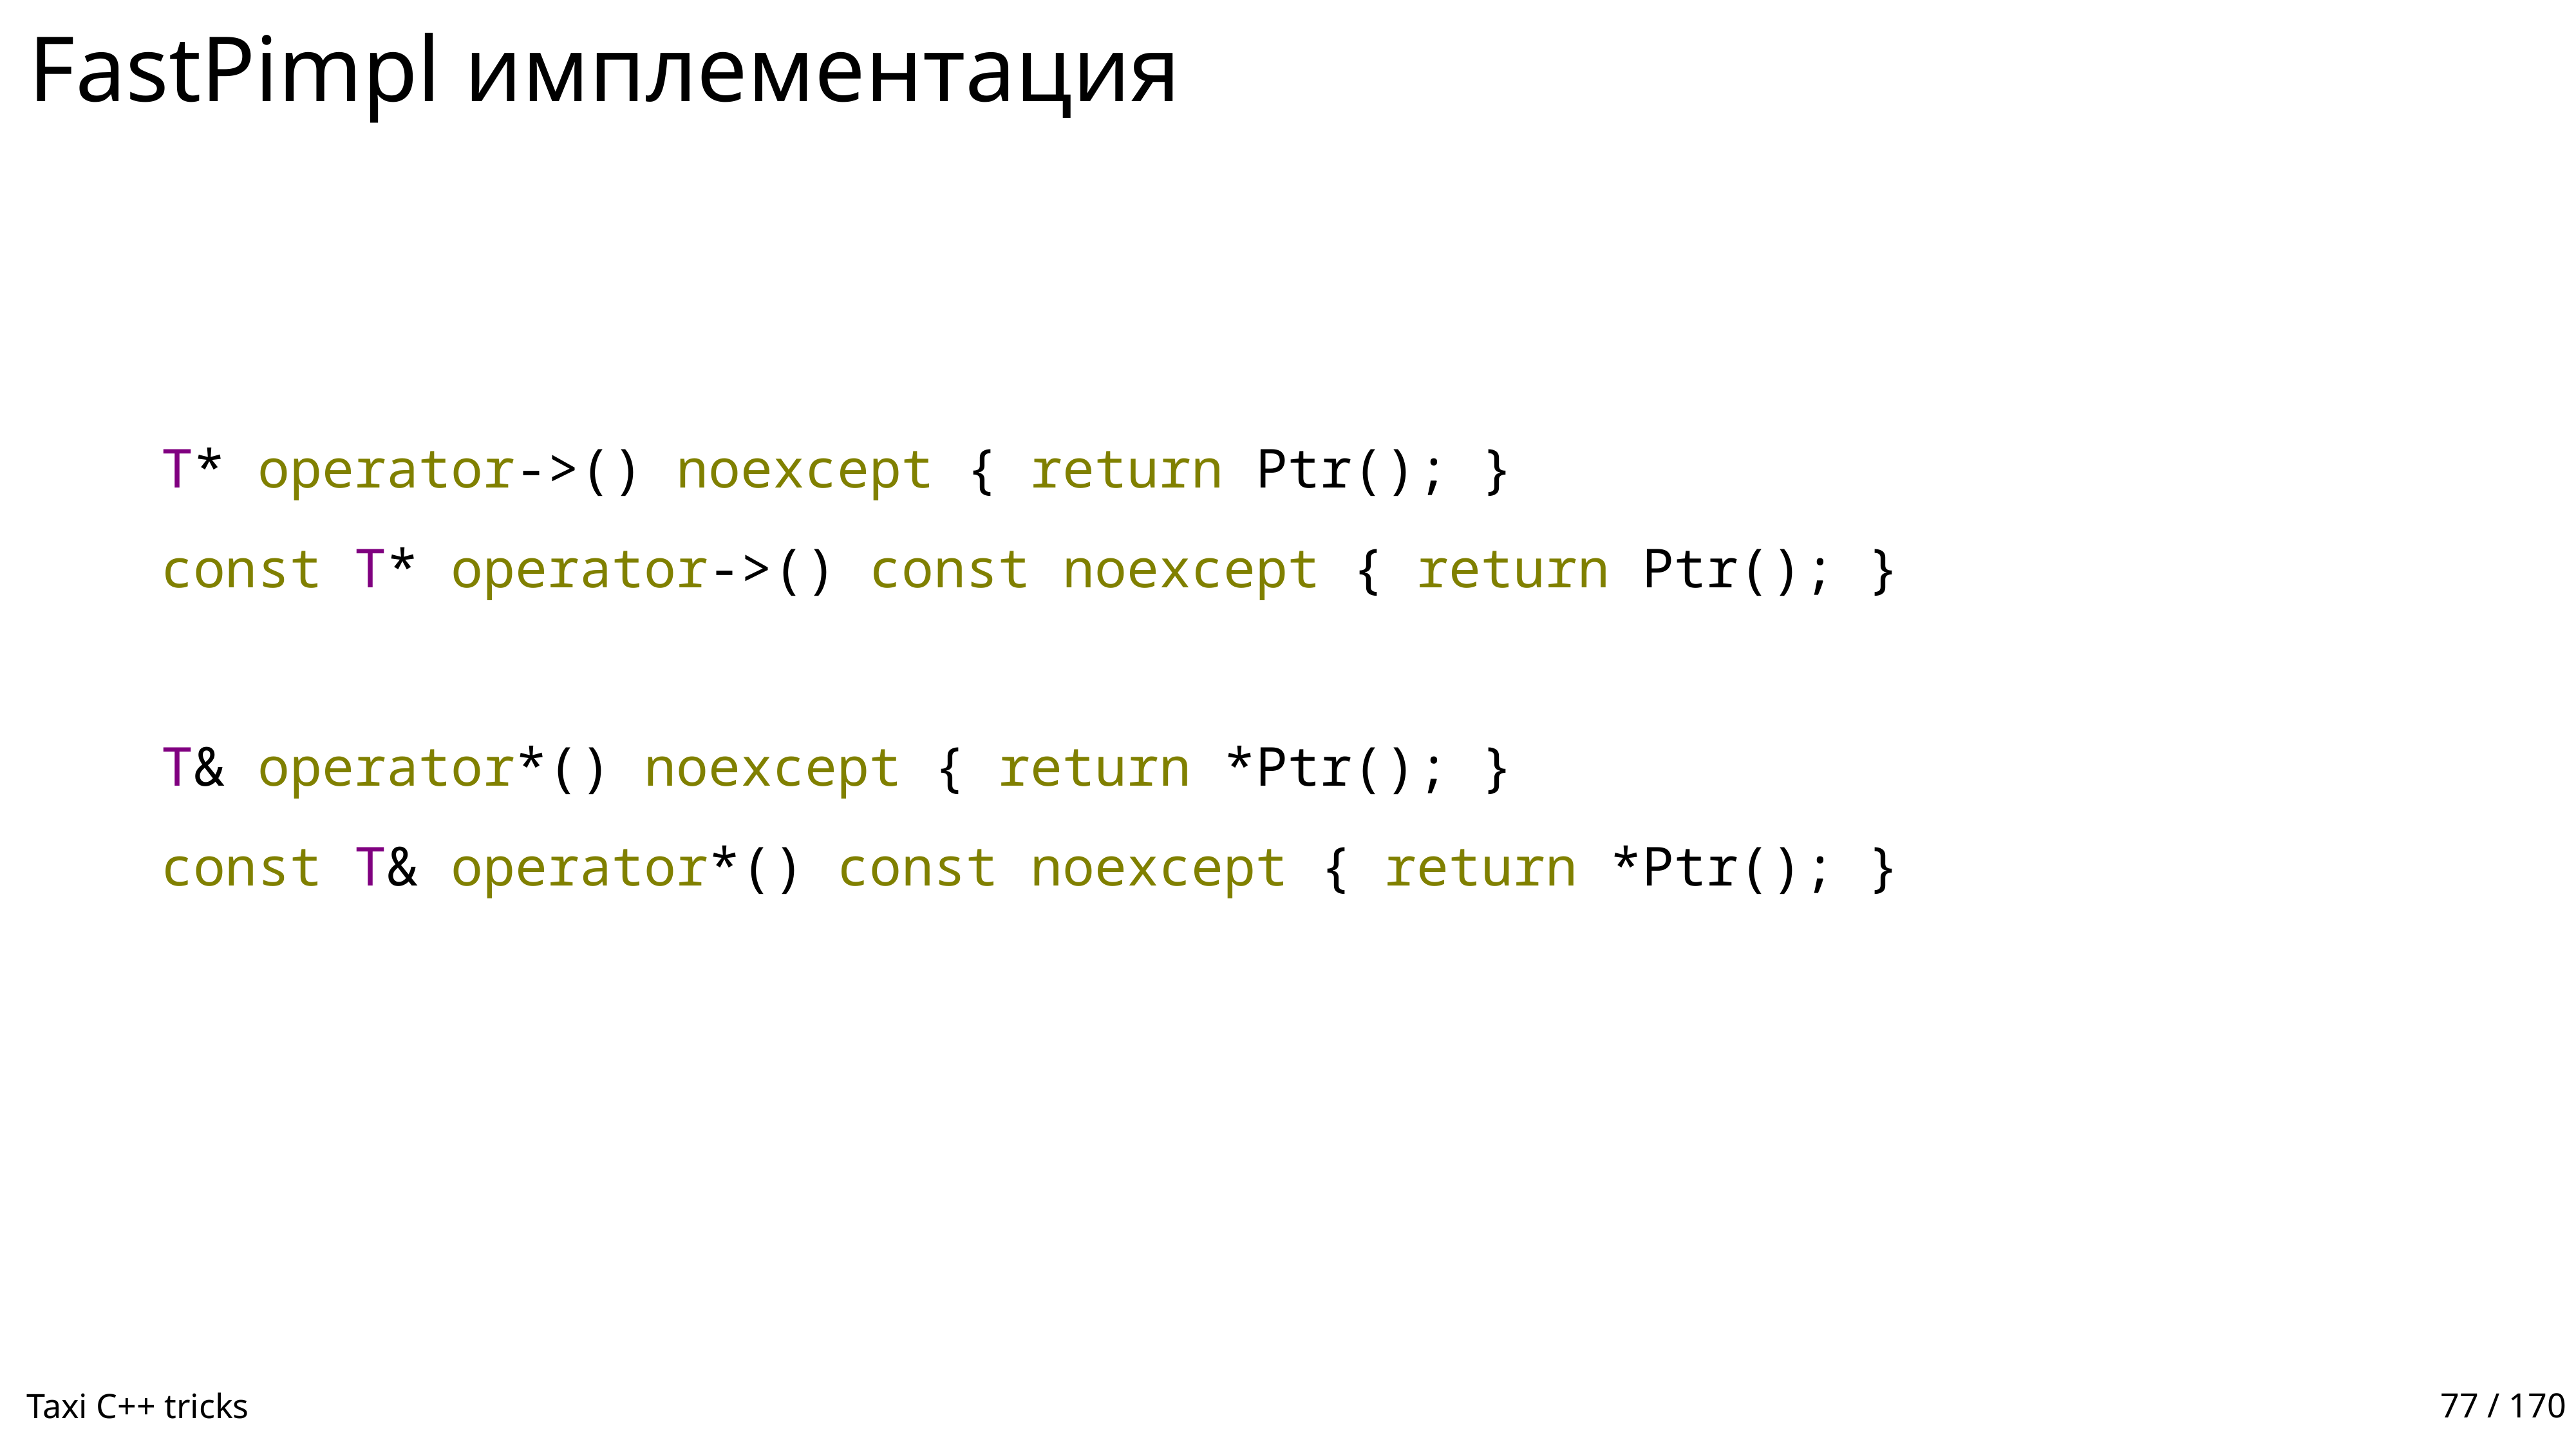

# FastPimpl имплементация
 T* operator->() noexcept { return Ptr(); }
 const T* operator->() const noexcept { return Ptr(); }
 T& operator*() noexcept { return *Ptr(); }
 const T& operator*() const noexcept { return *Ptr(); }
Taxi C++ tricks